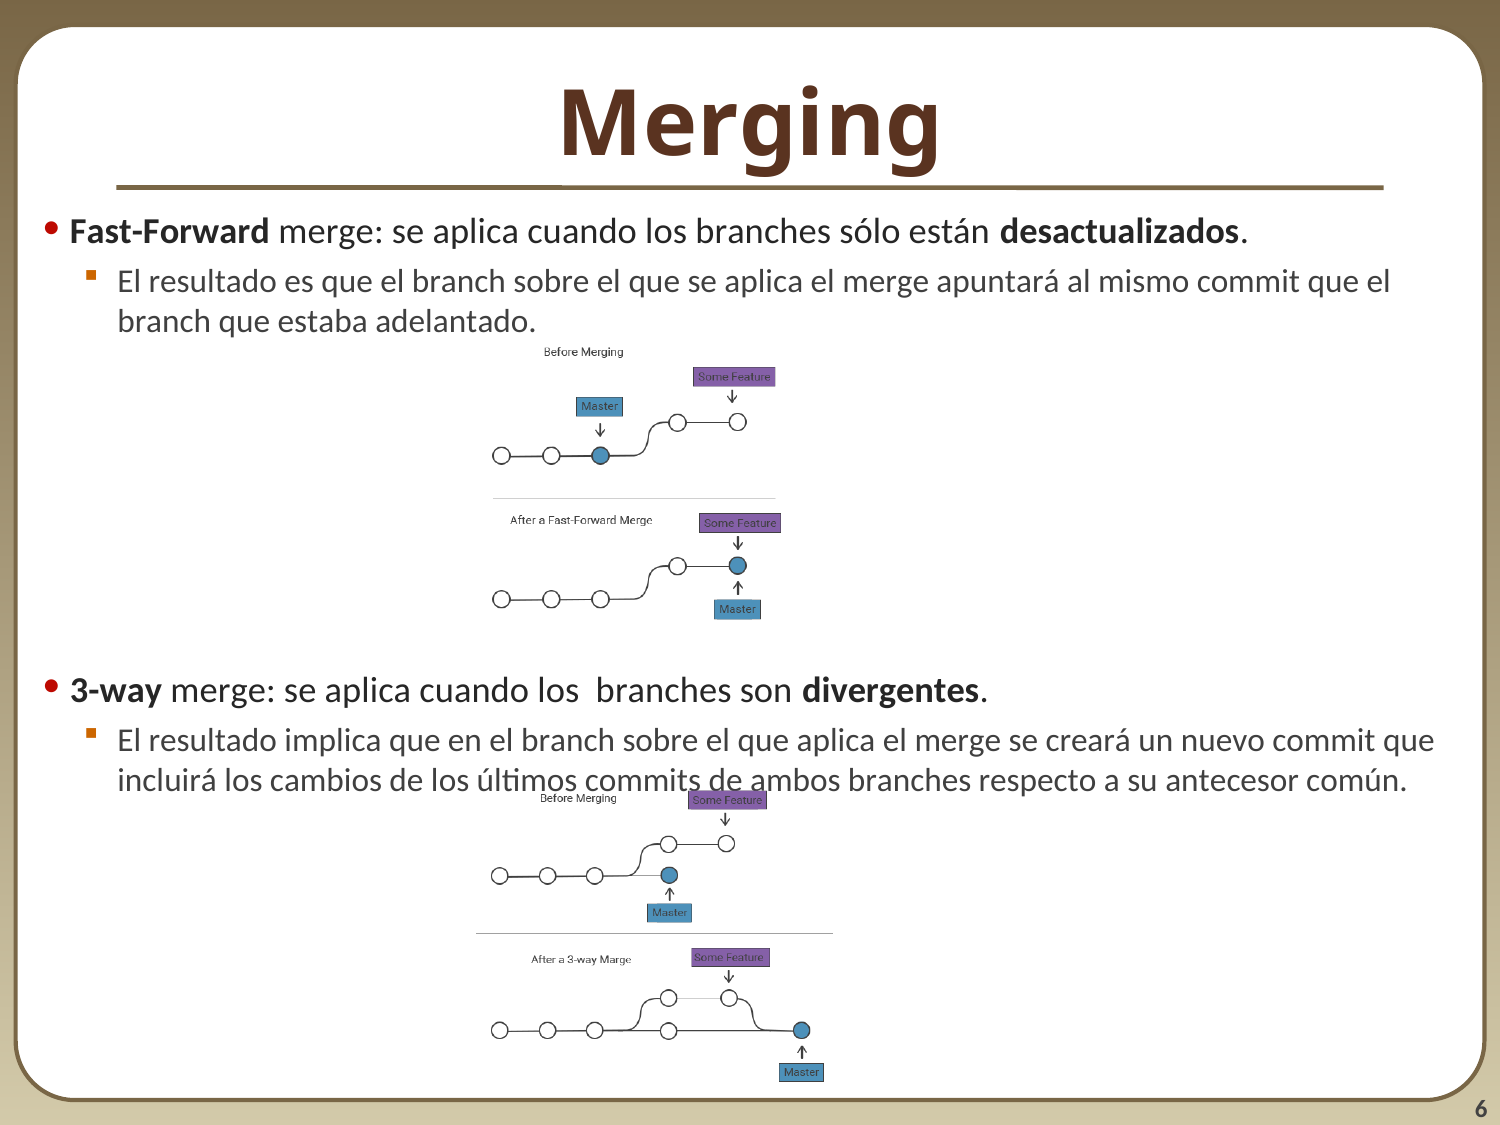

# Merging
Fast-Forward merge: se aplica cuando los branches sólo están desactualizados.
El resultado es que el branch sobre el que se aplica el merge apuntará al mismo commit que el branch que estaba adelantado.
3-way merge: se aplica cuando los branches son divergentes.
El resultado implica que en el branch sobre el que aplica el merge se creará un nuevo commit que incluirá los cambios de los últimos commits de ambos branches respecto a su antecesor común.